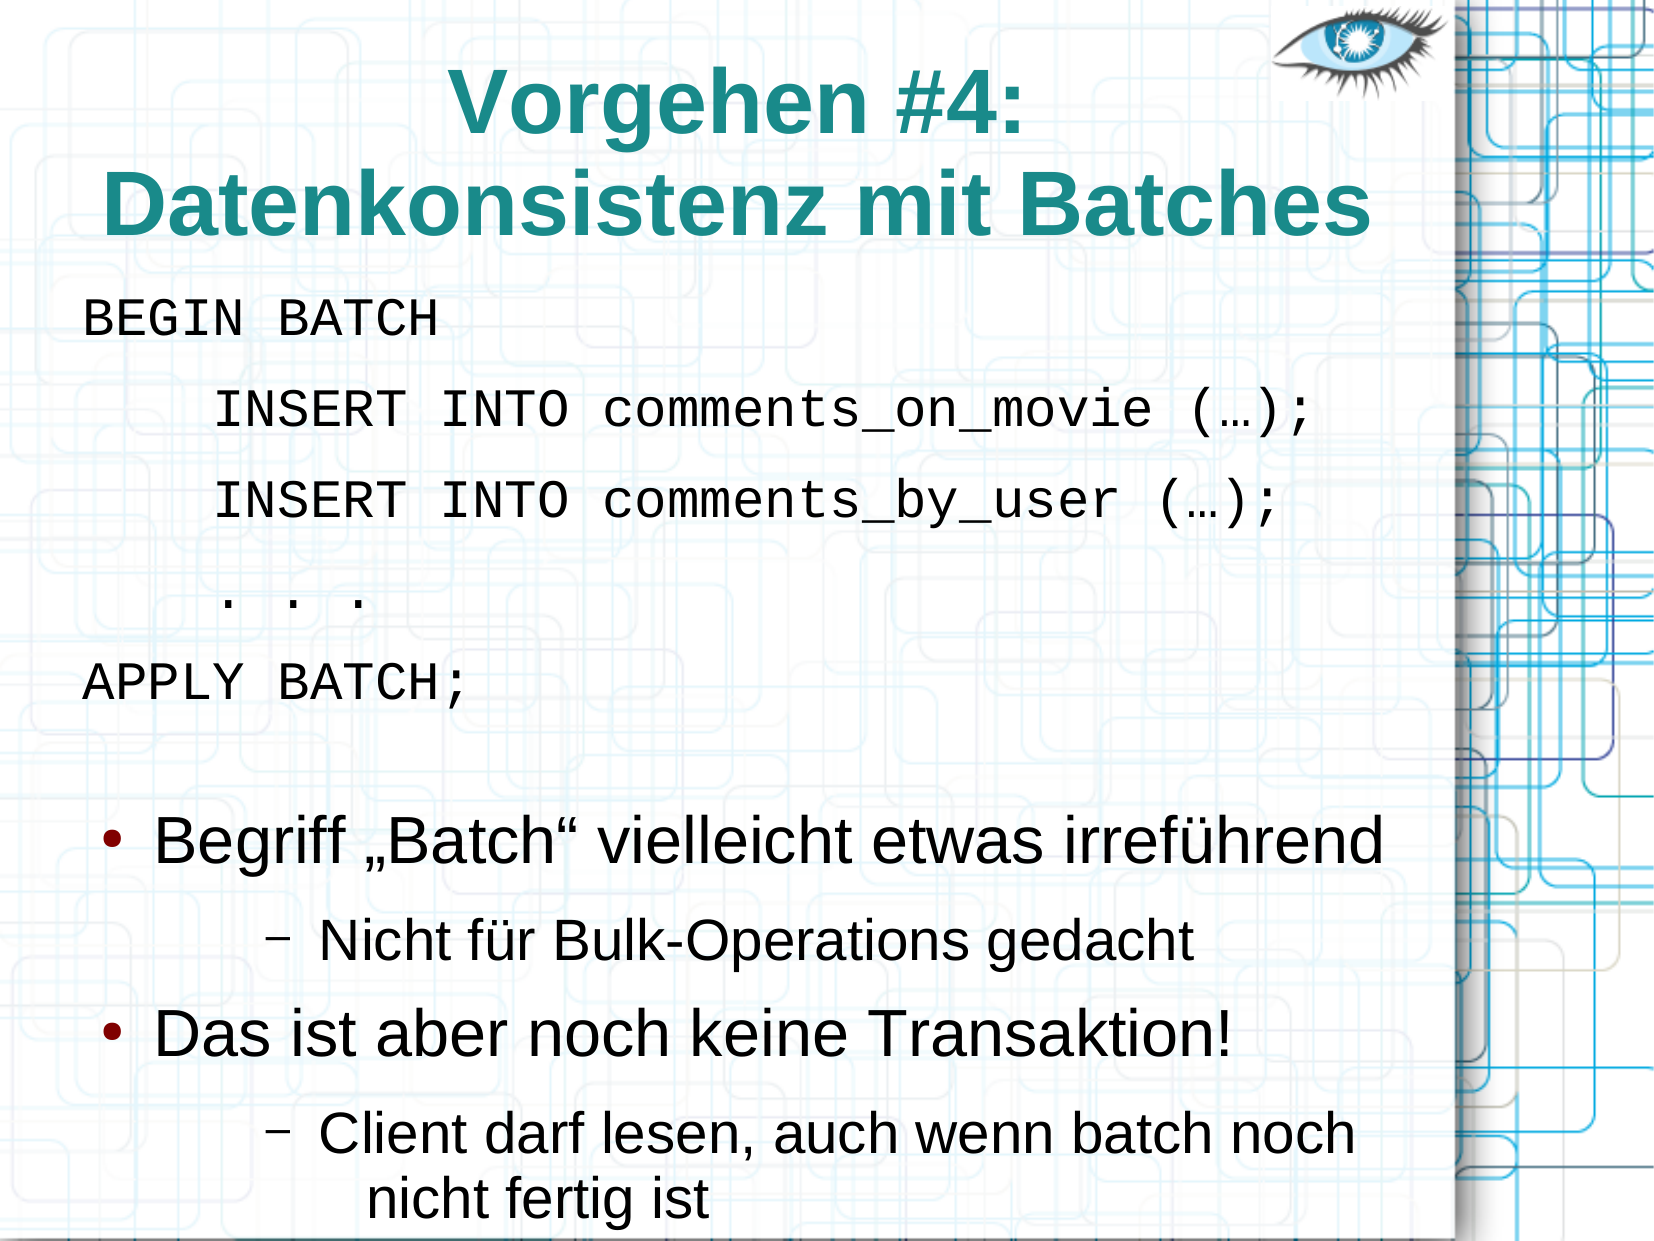

# Vorgehen #4: Datenkonsistenz mit Batches
BEGIN BATCH
 INSERT INTO comments_on_movie (…);
 INSERT INTO comments_by_user (…);
 . . .
APPLY BATCH;
Begriff „Batch“ vielleicht etwas irreführend
Nicht für Bulk-Operations gedacht
Das ist aber noch keine Transaktion!
Client darf lesen, auch wenn batch noch nicht fertig ist